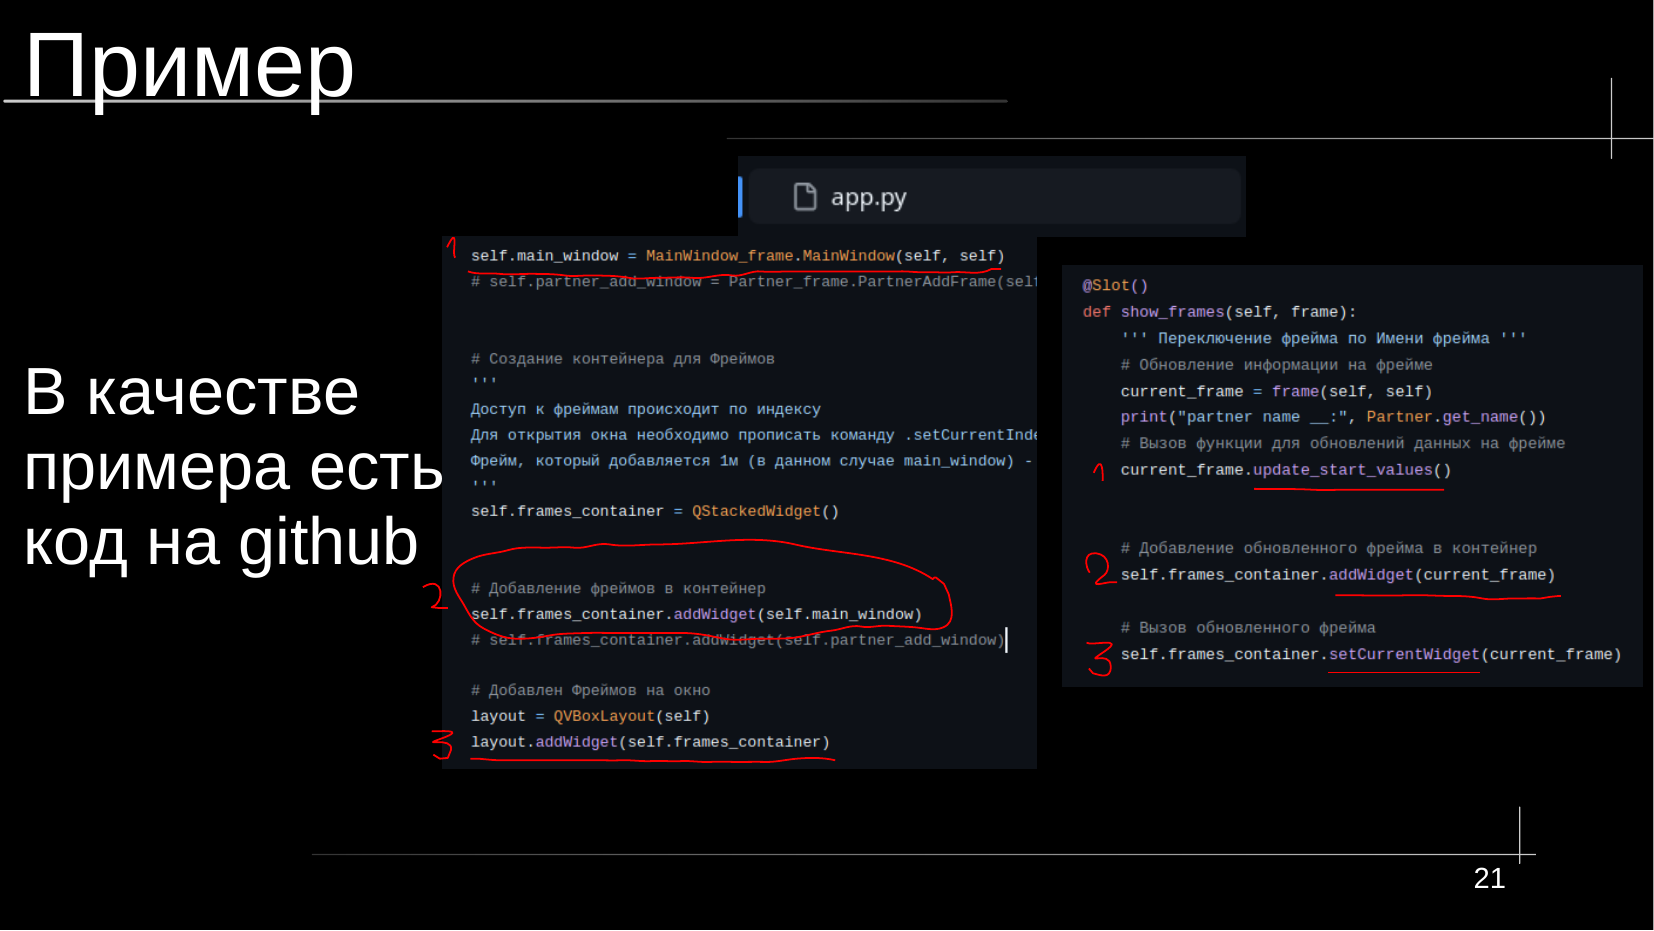

# Пример
В качестве примера есть код на github
21